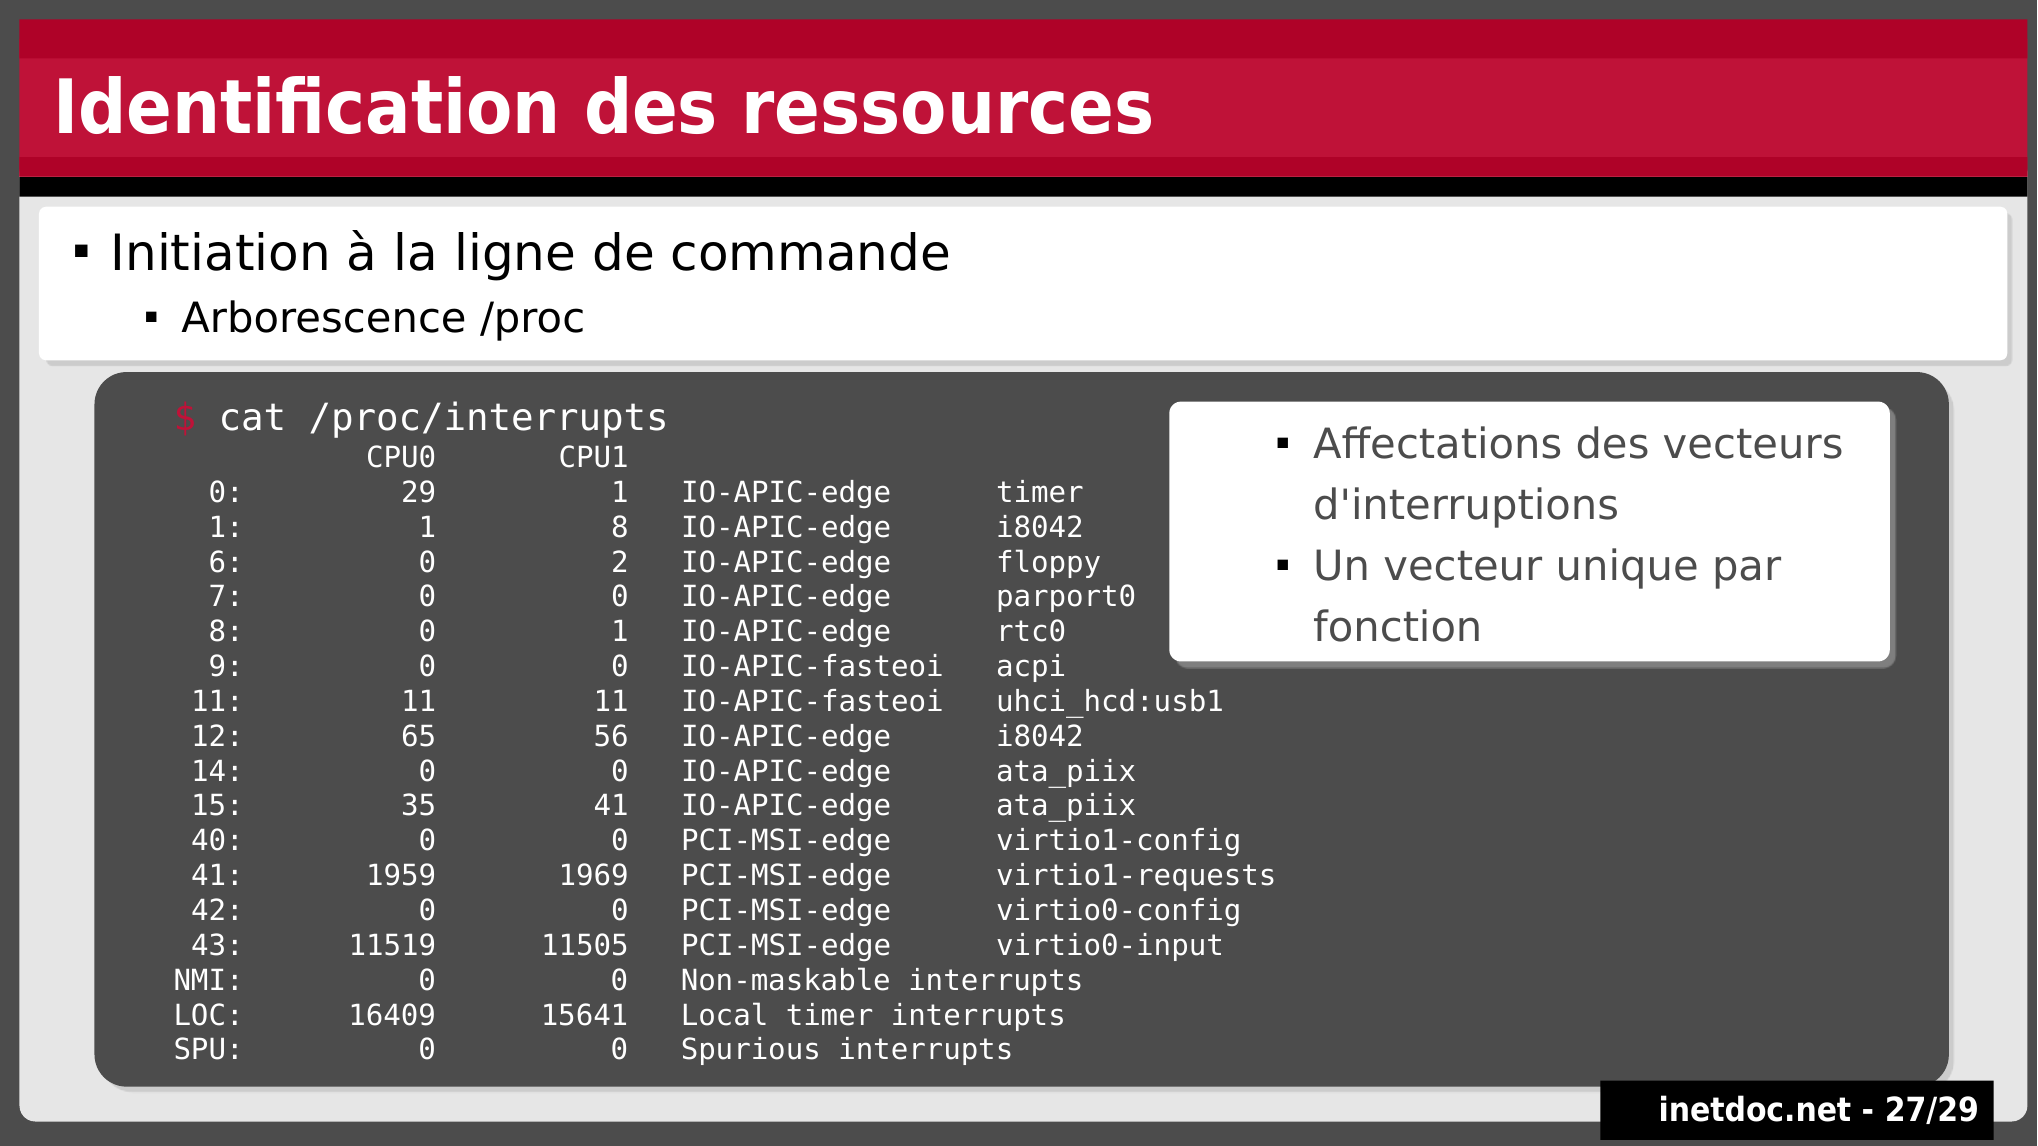

Identification des ressources
Initiation à la ligne de commande
Arborescence /proc
$ cat /proc/interrupts
 CPU0 CPU1
 0: 29 1 IO-APIC-edge timer
 1: 1 8 IO-APIC-edge i8042
 6: 0 2 IO-APIC-edge floppy
 7: 0 0 IO-APIC-edge parport0
 8: 0 1 IO-APIC-edge rtc0
 9: 0 0 IO-APIC-fasteoi acpi
 11: 11 11 IO-APIC-fasteoi uhci_hcd:usb1
 12: 65 56 IO-APIC-edge i8042
 14: 0 0 IO-APIC-edge ata_piix
 15: 35 41 IO-APIC-edge ata_piix
 40: 0 0 PCI-MSI-edge virtio1-config
 41: 1959 1969 PCI-MSI-edge virtio1-requests
 42: 0 0 PCI-MSI-edge virtio0-config
 43: 11519 11505 PCI-MSI-edge virtio0-input
NMI: 0 0 Non-maskable interrupts
LOC: 16409 15641 Local timer interrupts
SPU: 0 0 Spurious interrupts
Affectations des vecteurs
d'interruptions
Un vecteur unique par
fonction
inetdoc.net - /29